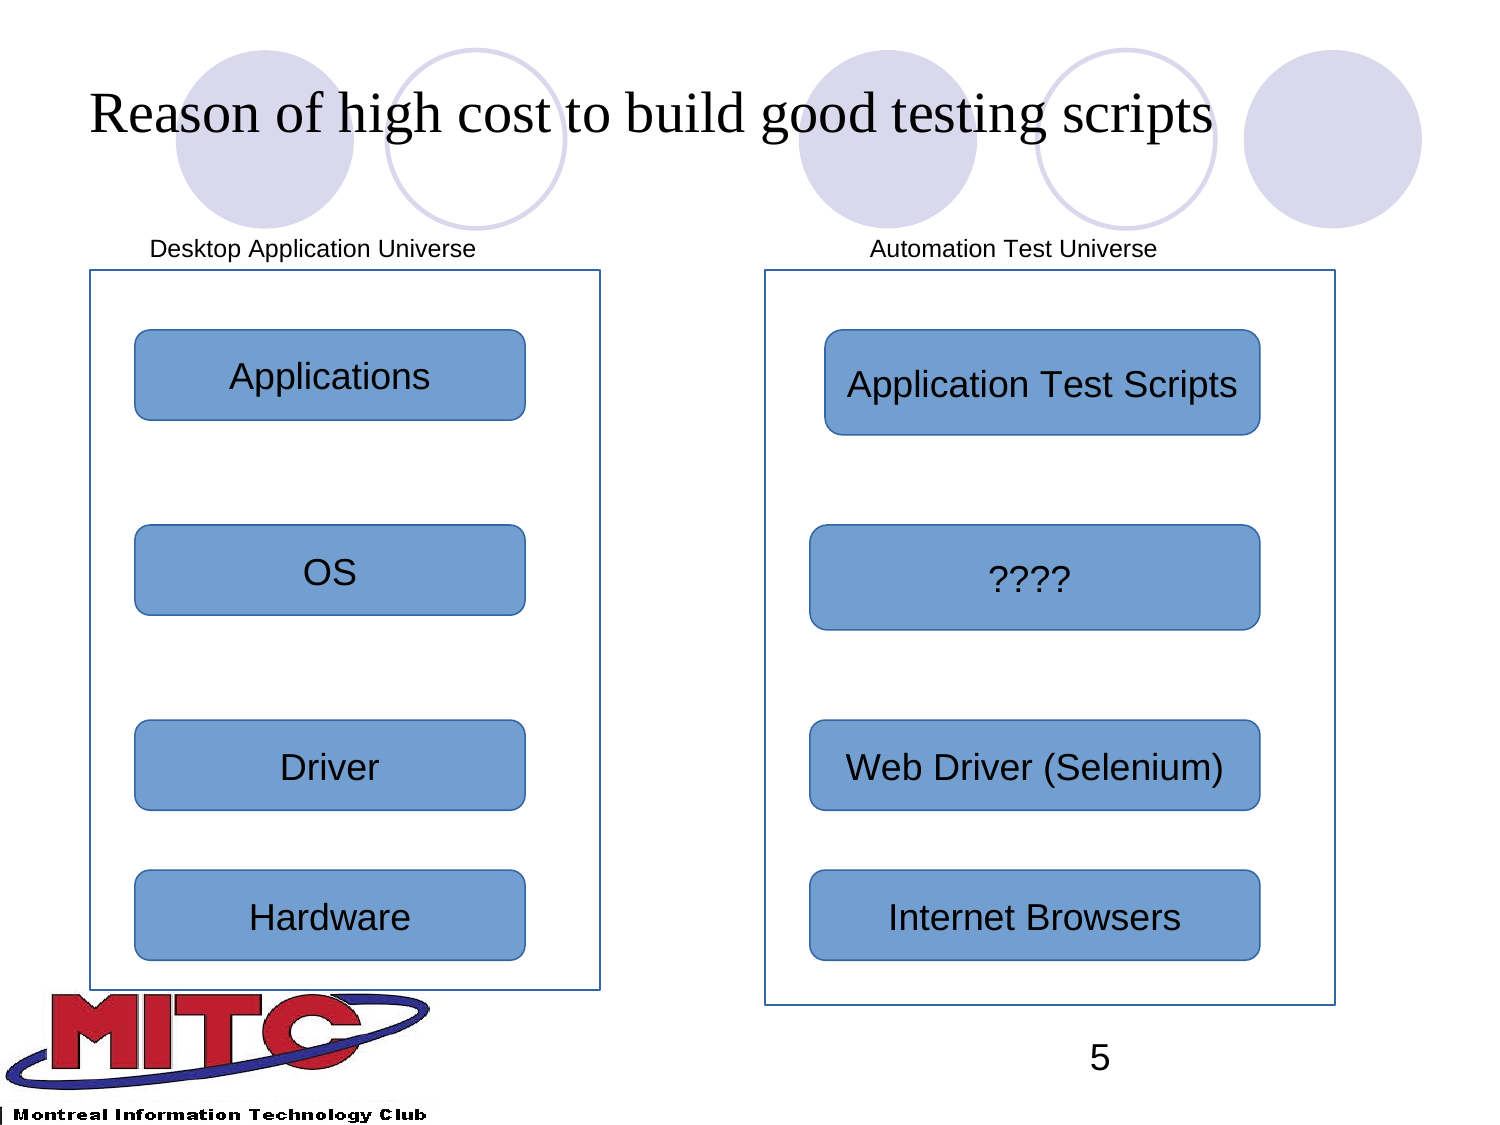

# Reason of high cost to build good testing scripts
Desktop Application Universe
Automation Test Universe
Applications
Application Test Scripts
OS
????
Driver
Web Driver (Selenium)
Hardware
Internet Browsers
5